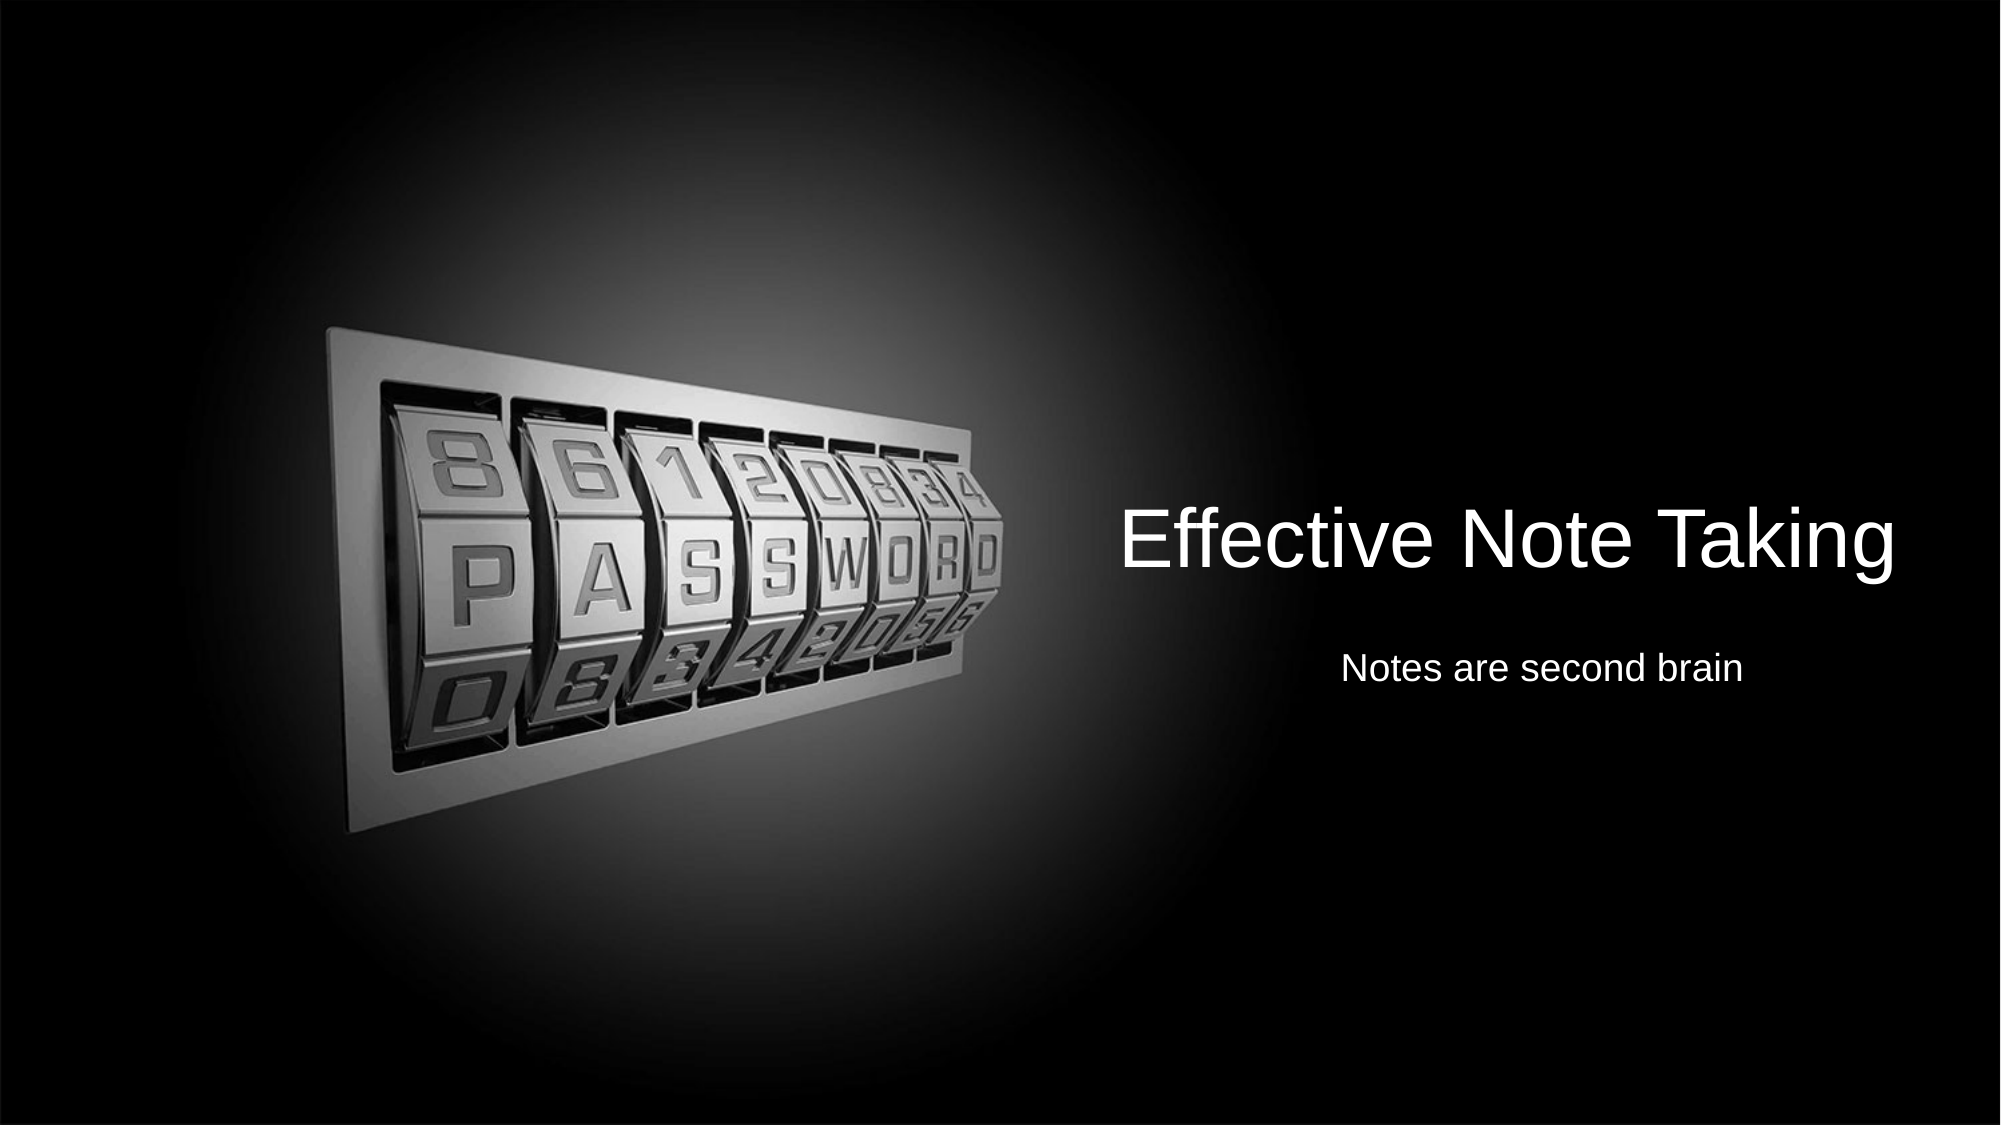

Effective Note Taking
 Notes are second brain